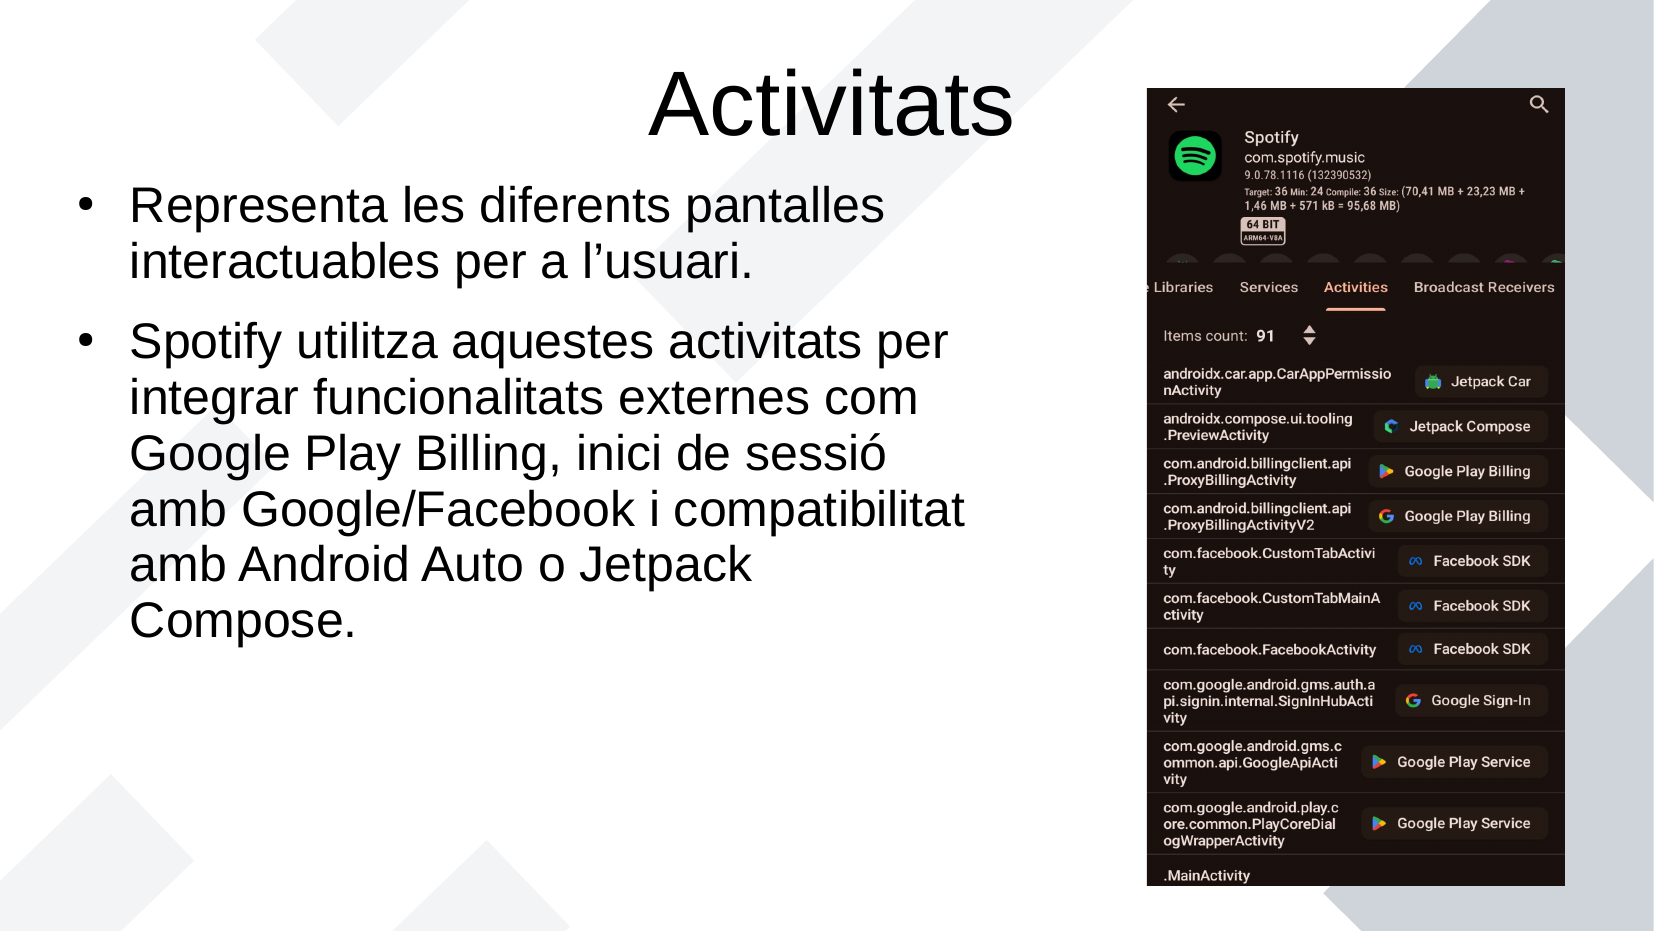

# Activitats
Representa les diferents pantalles interactuables per a l’usuari.
Spotify utilitza aquestes activitats per integrar funcionalitats externes com Google Play Billing, inici de sessió amb Google/Facebook i compatibilitat amb Android Auto o Jetpack Compose.